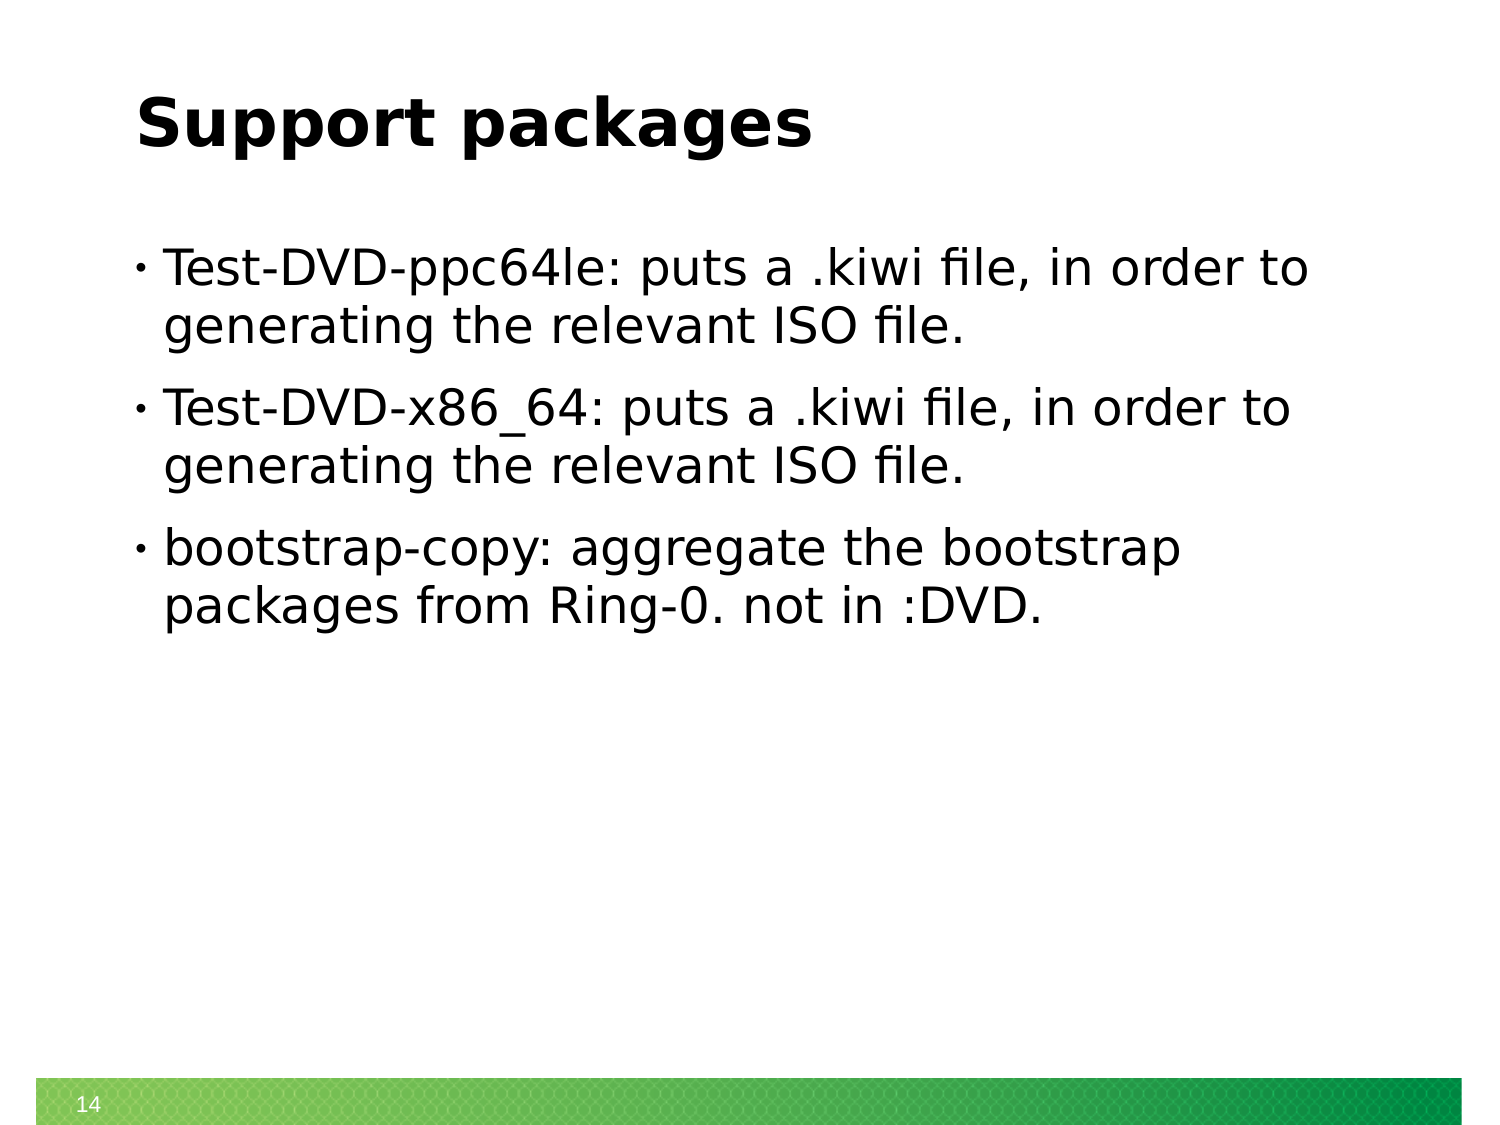

# Support packages
Test-DVD-ppc64le: puts a .kiwi file, in order to generating the relevant ISO file.
Test-DVD-x86_64: puts a .kiwi file, in order to generating the relevant ISO file.
bootstrap-copy: aggregate the bootstrap packages from Ring-0. not in :DVD.